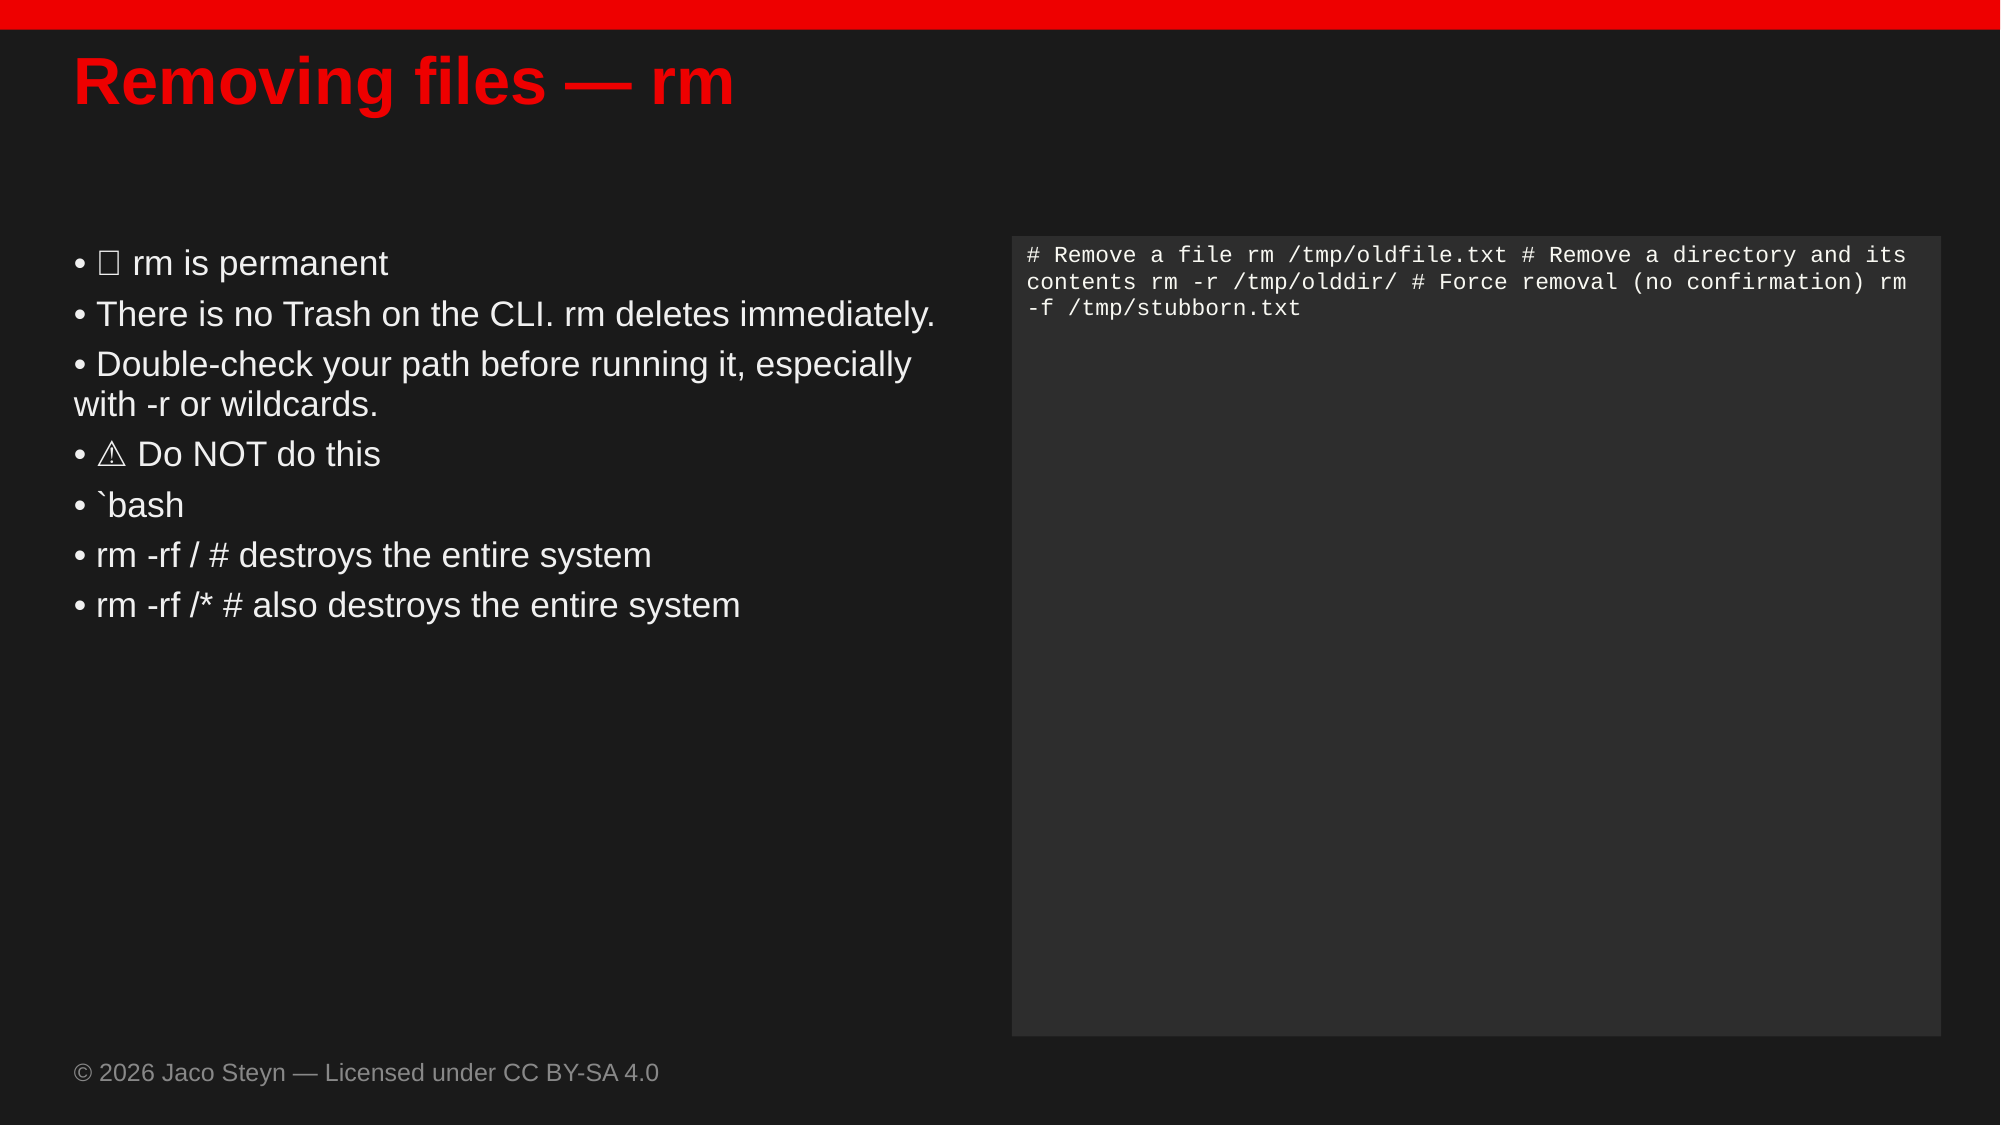

Removing files — rm
• 🚨 rm is permanent
• There is no Trash on the CLI. rm deletes immediately.
• Double-check your path before running it, especially with -r or wildcards.
• ⚠️ Do NOT do this
• `bash
• rm -rf / # destroys the entire system
• rm -rf /* # also destroys the entire system
# Remove a file rm /tmp/oldfile.txt # Remove a directory and its contents rm -r /tmp/olddir/ # Force removal (no confirmation) rm -f /tmp/stubborn.txt
© 2026 Jaco Steyn — Licensed under CC BY-SA 4.0